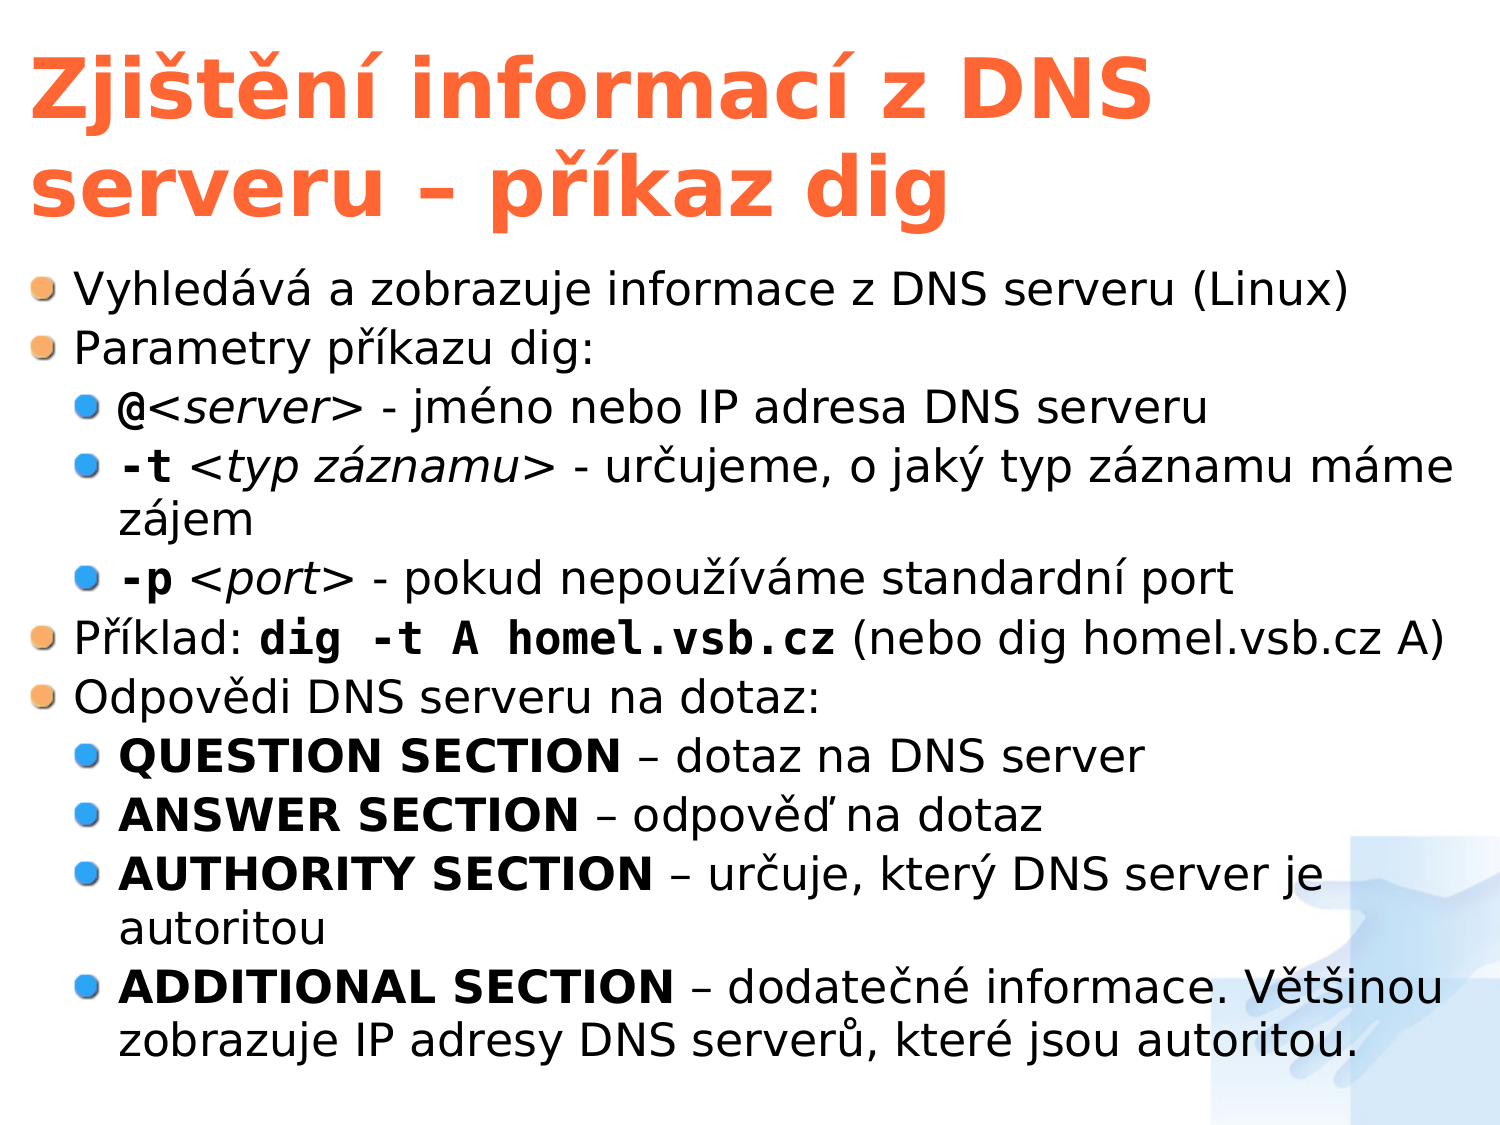

# Zjištění informací z DNS serveru – příkaz dig
Vyhledává a zobrazuje informace z DNS serveru (Linux)
Parametry příkazu dig:
@<server> - jméno nebo IP adresa DNS serveru
-t <typ záznamu> - určujeme, o jaký typ záznamu máme zájem
-p <port> - pokud nepoužíváme standardní port
Příklad: dig -t A homel.vsb.cz (nebo dig homel.vsb.cz A)
Odpovědi DNS serveru na dotaz:
QUESTION SECTION – dotaz na DNS server
ANSWER SECTION – odpověď na dotaz
AUTHORITY SECTION – určuje, který DNS server je autoritou
ADDITIONAL SECTION – dodatečné informace. Většinou zobrazuje IP adresy DNS serverů, které jsou autoritou.